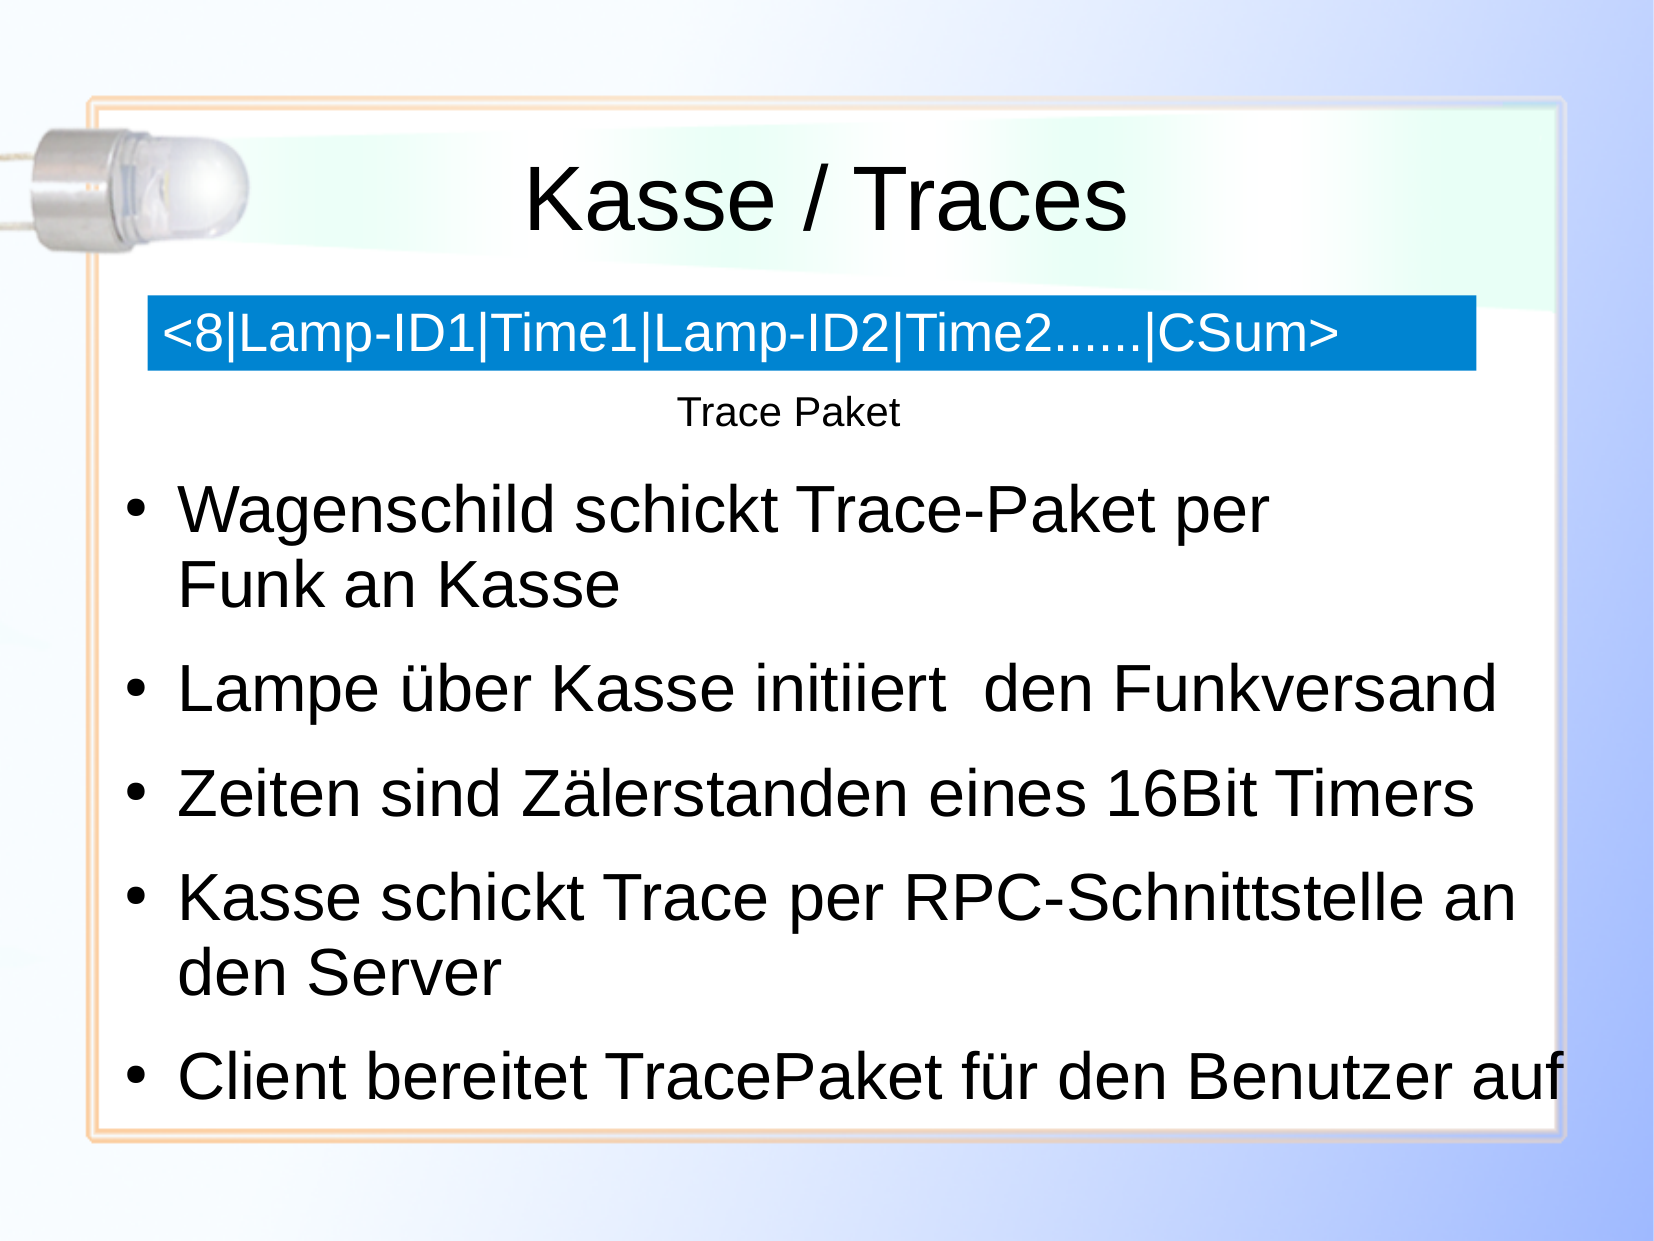

# Kasse / Traces
<8|Lamp-ID1|Time1|Lamp-ID2|Time2......|CSum>
Trace Paket
Wagenschild schickt Trace-Paket per 			Funk an Kasse
Lampe über Kasse initiiert den Funkversand
Zeiten sind Zälerstanden eines 16Bit Timers
Kasse schickt Trace per RPC-Schnittstelle an den Server
Client bereitet TracePaket für den Benutzer auf